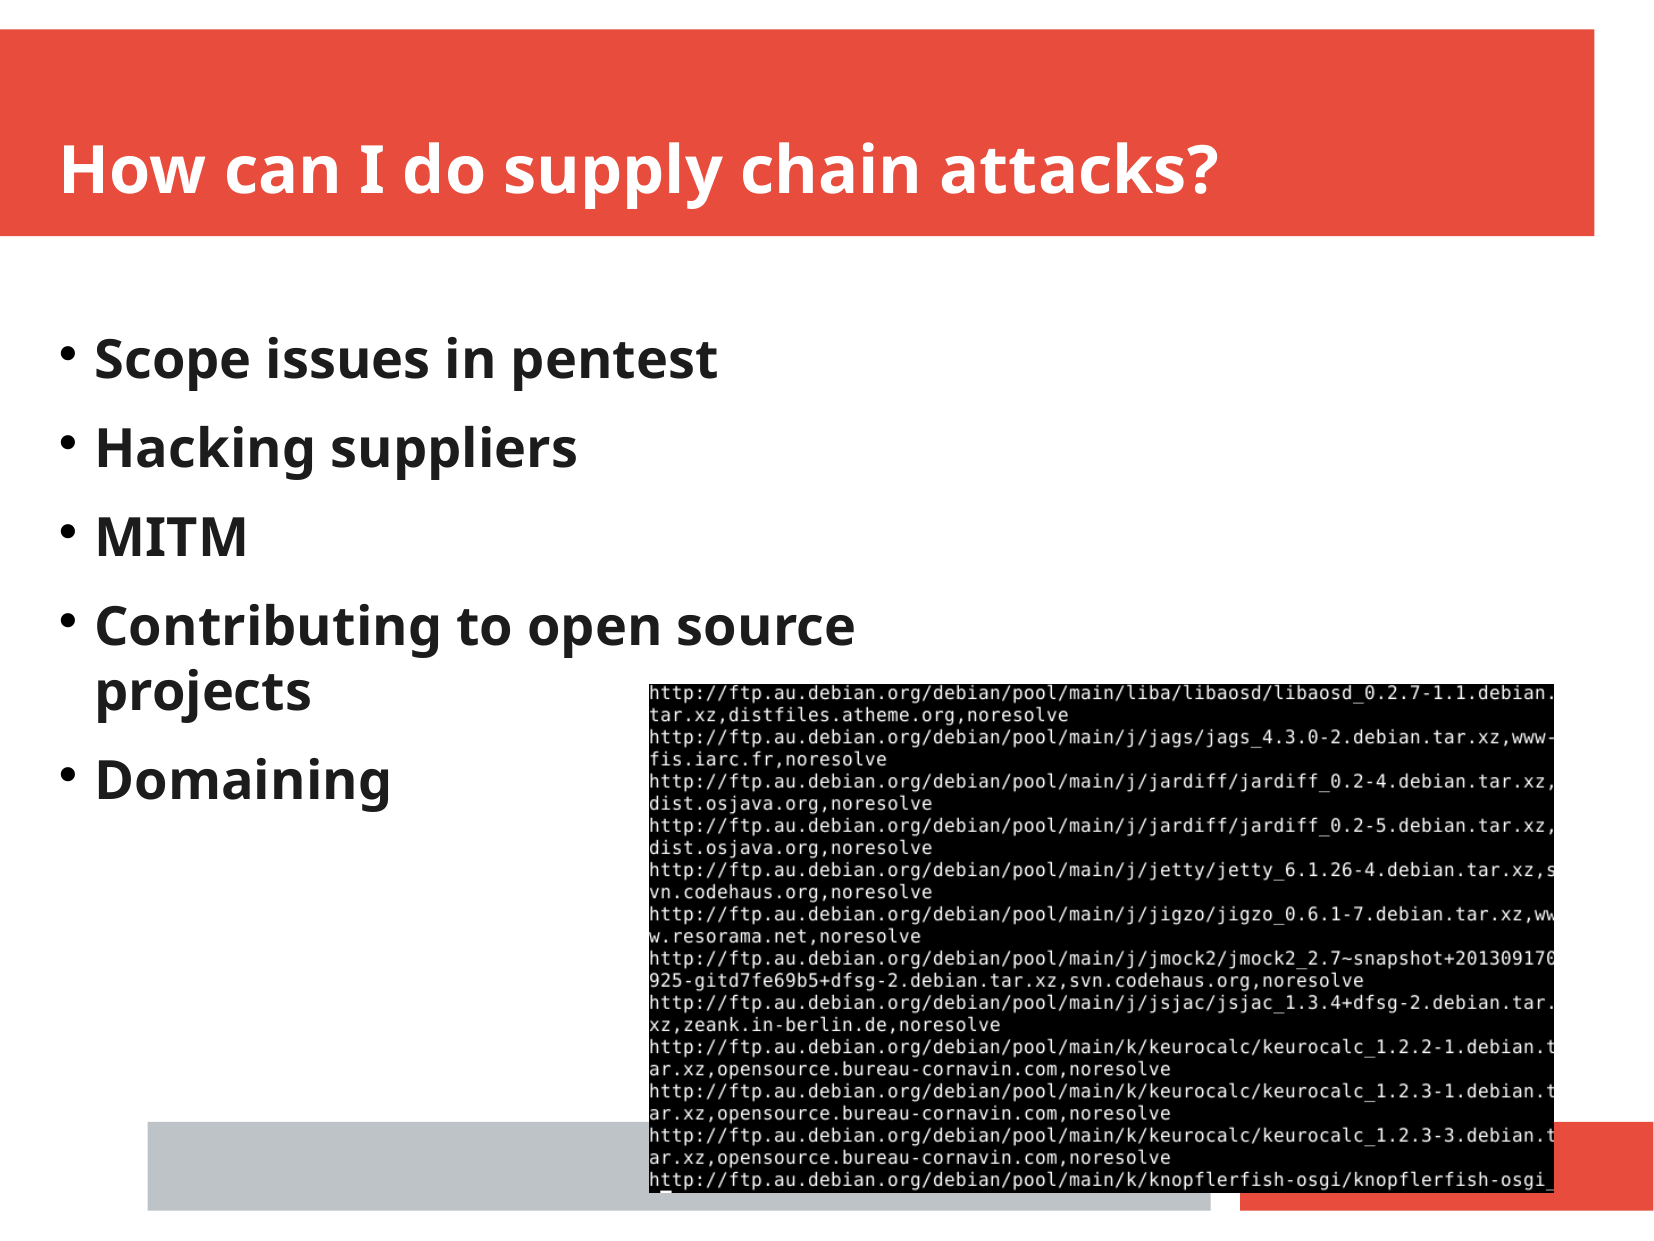

How can I do supply chain attacks?
Scope issues in pentest
Hacking suppliers
MITM
Contributing to open source projects
Domaining